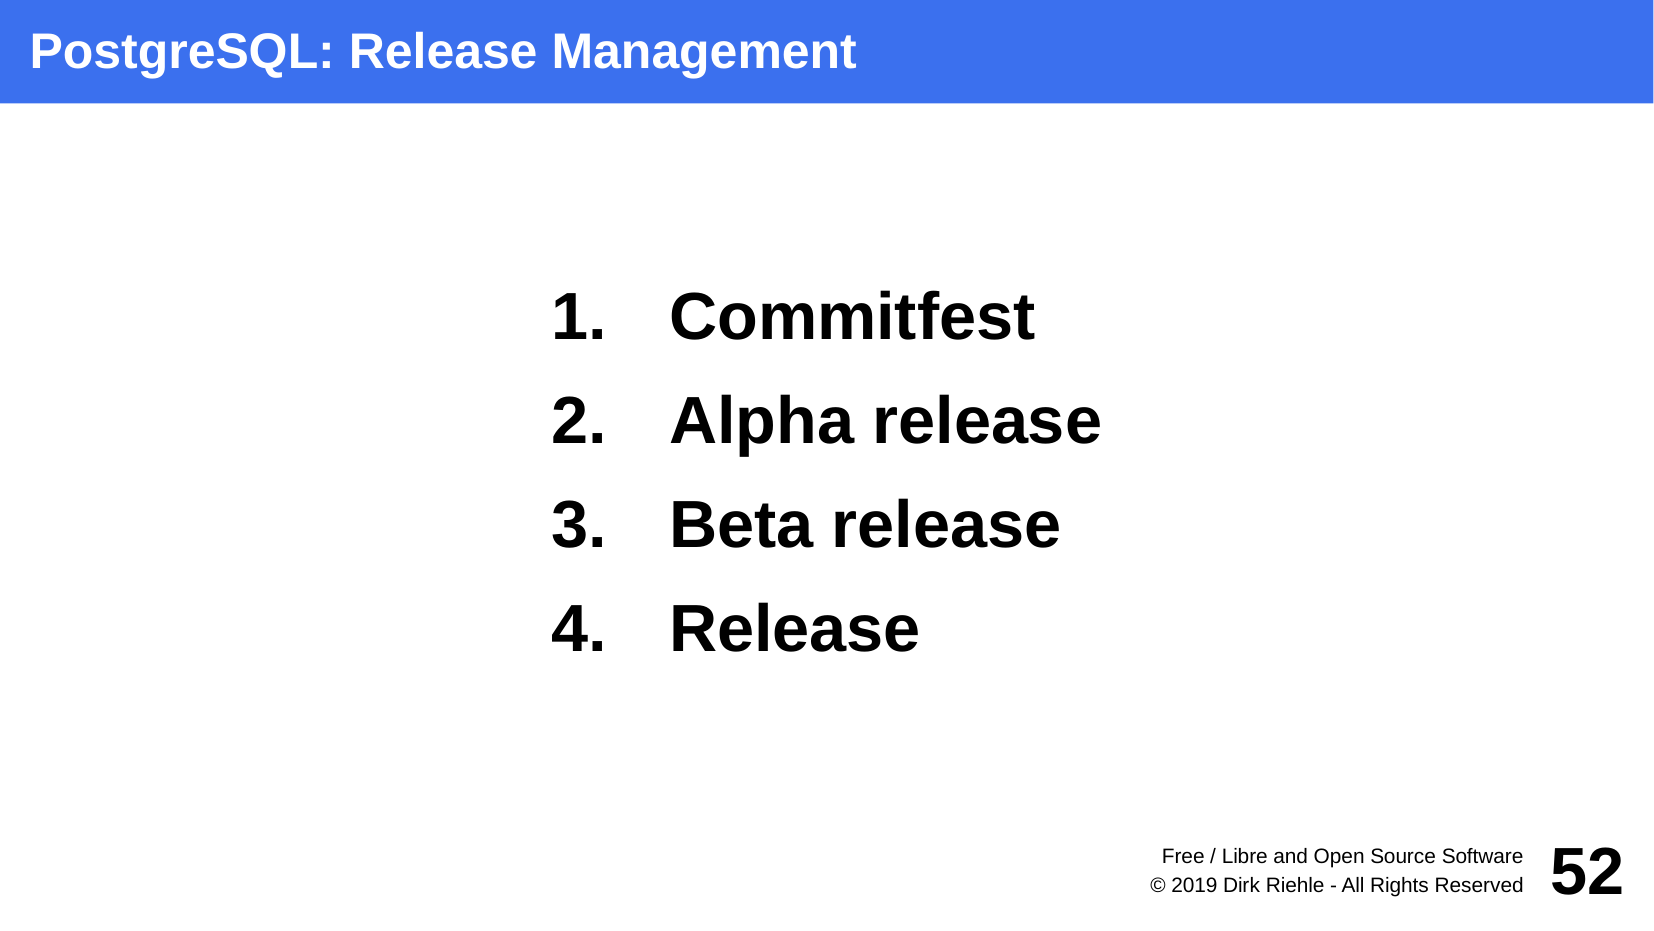

# PostgreSQL: Release Management
Commitfest
Alpha release
Beta release
Release
Free / Libre and Open Source Software
52
© 2019 Dirk Riehle - All Rights Reserved